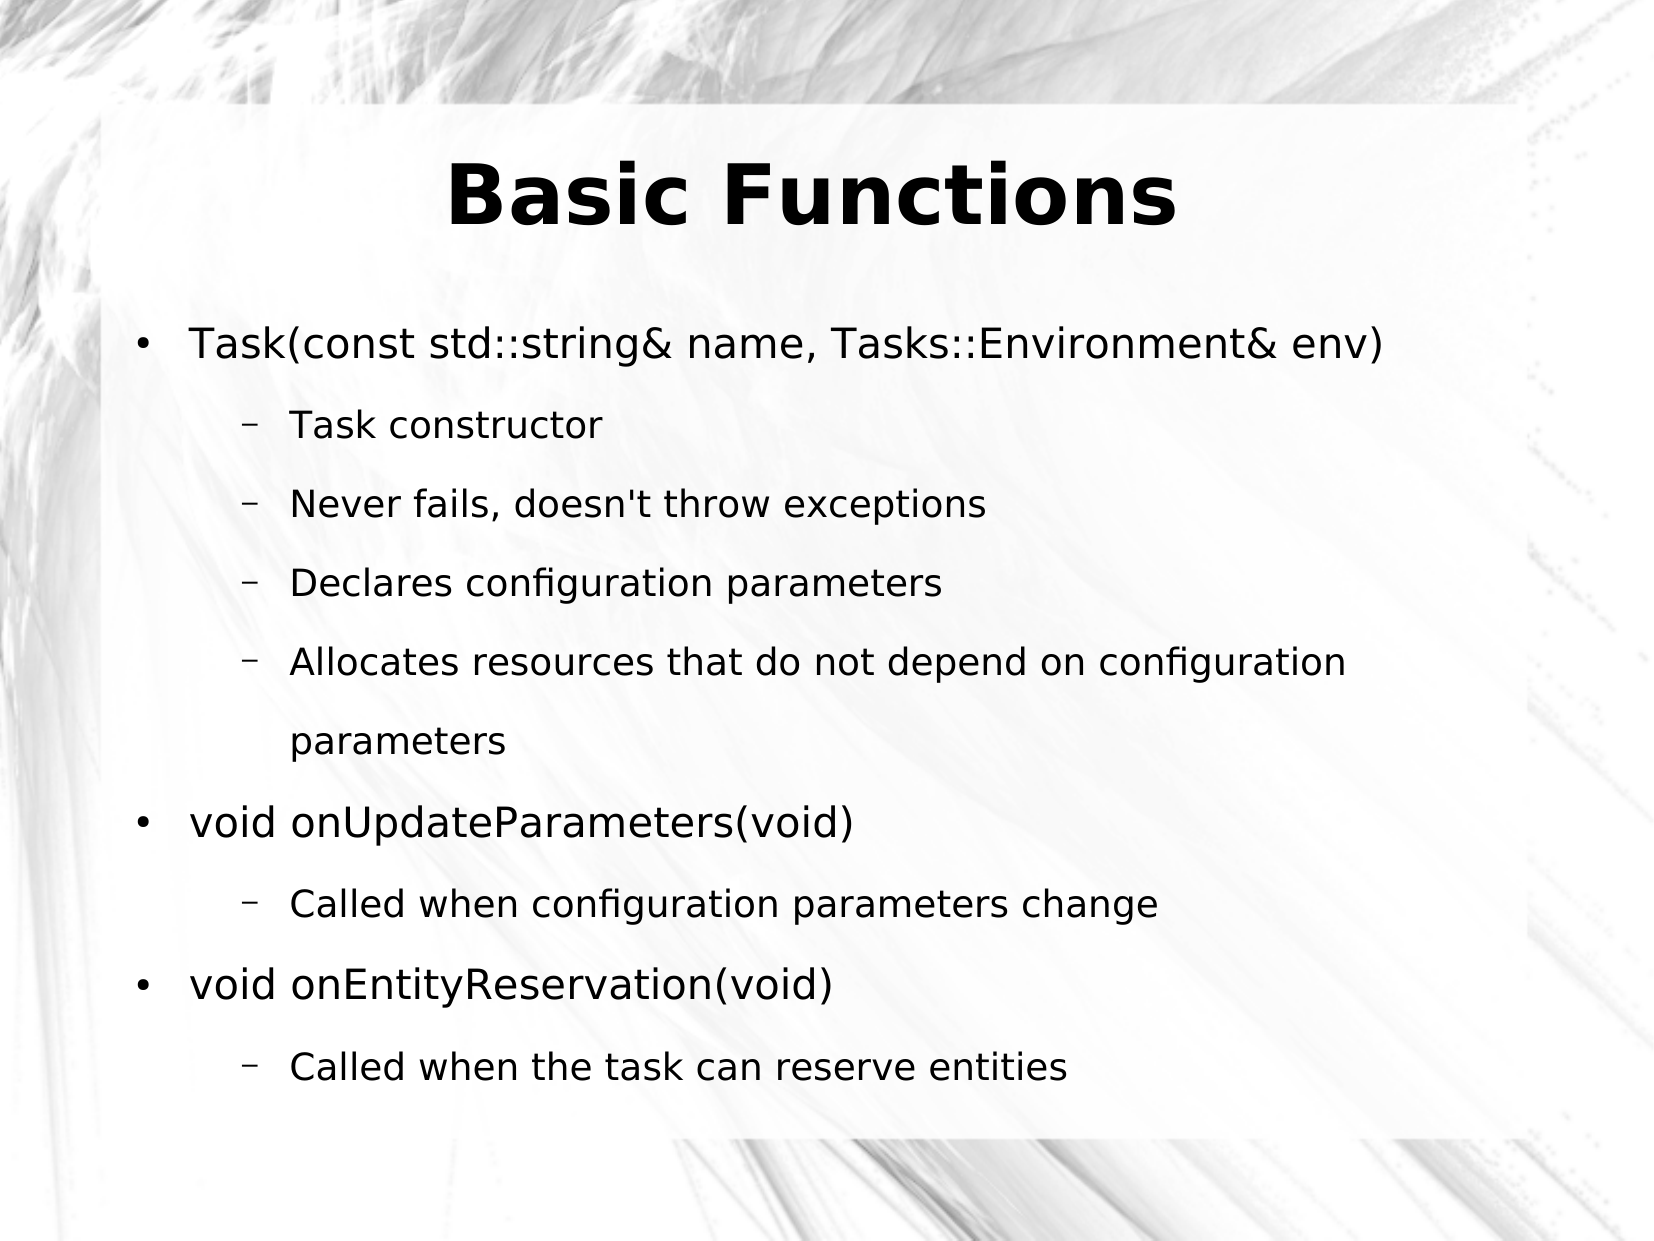

# Basic Functions
Task(const std::string& name, Tasks::Environment& env)
Task constructor
Never fails, doesn't throw exceptions
Declares configuration parameters
Allocates resources that do not depend on configuration parameters
void onUpdateParameters(void)
Called when configuration parameters change
void onEntityReservation(void)
Called when the task can reserve entities